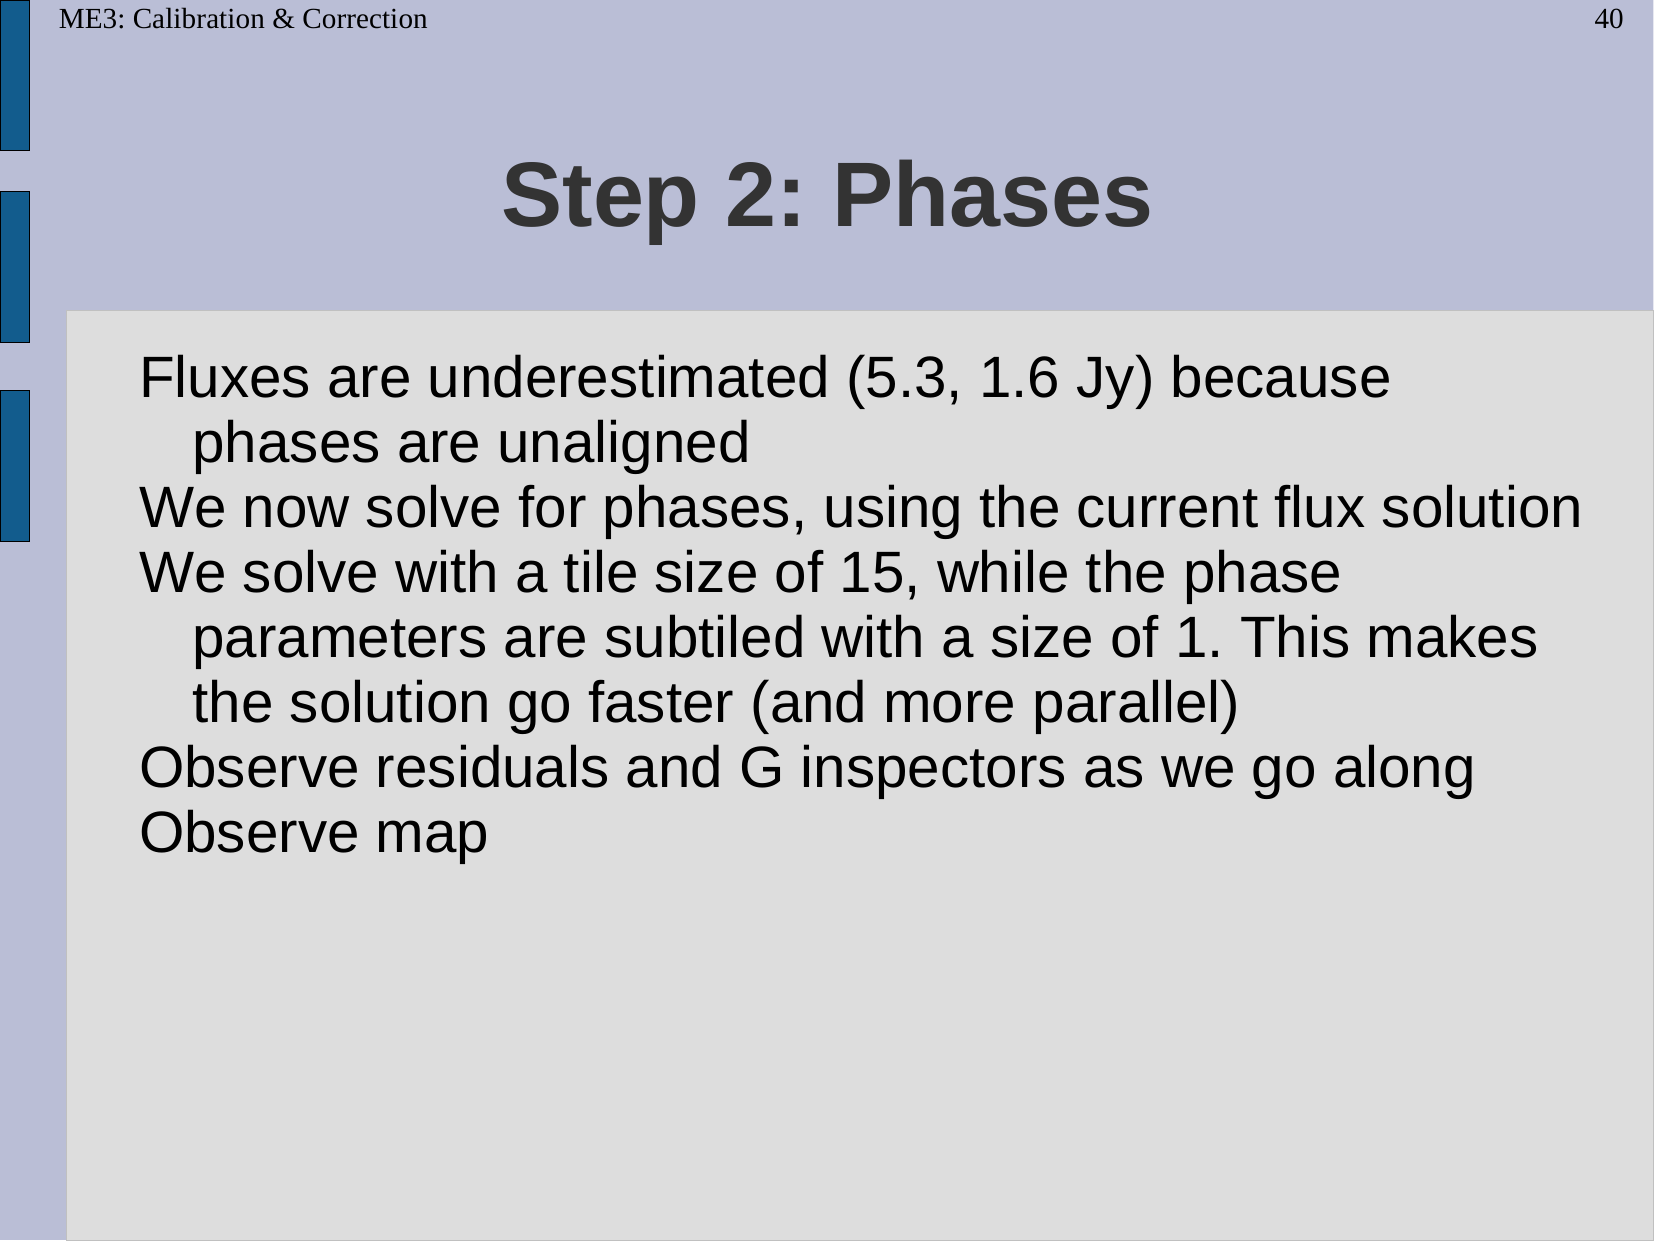

ME3: Calibration & Correction
40
# Step 2: Phases
Fluxes are underestimated (5.3, 1.6 Jy) because phases are unaligned
We now solve for phases, using the current flux solution
We solve with a tile size of 15, while the phase parameters are subtiled with a size of 1. This makes the solution go faster (and more parallel)
Observe residuals and G inspectors as we go along
Observe map